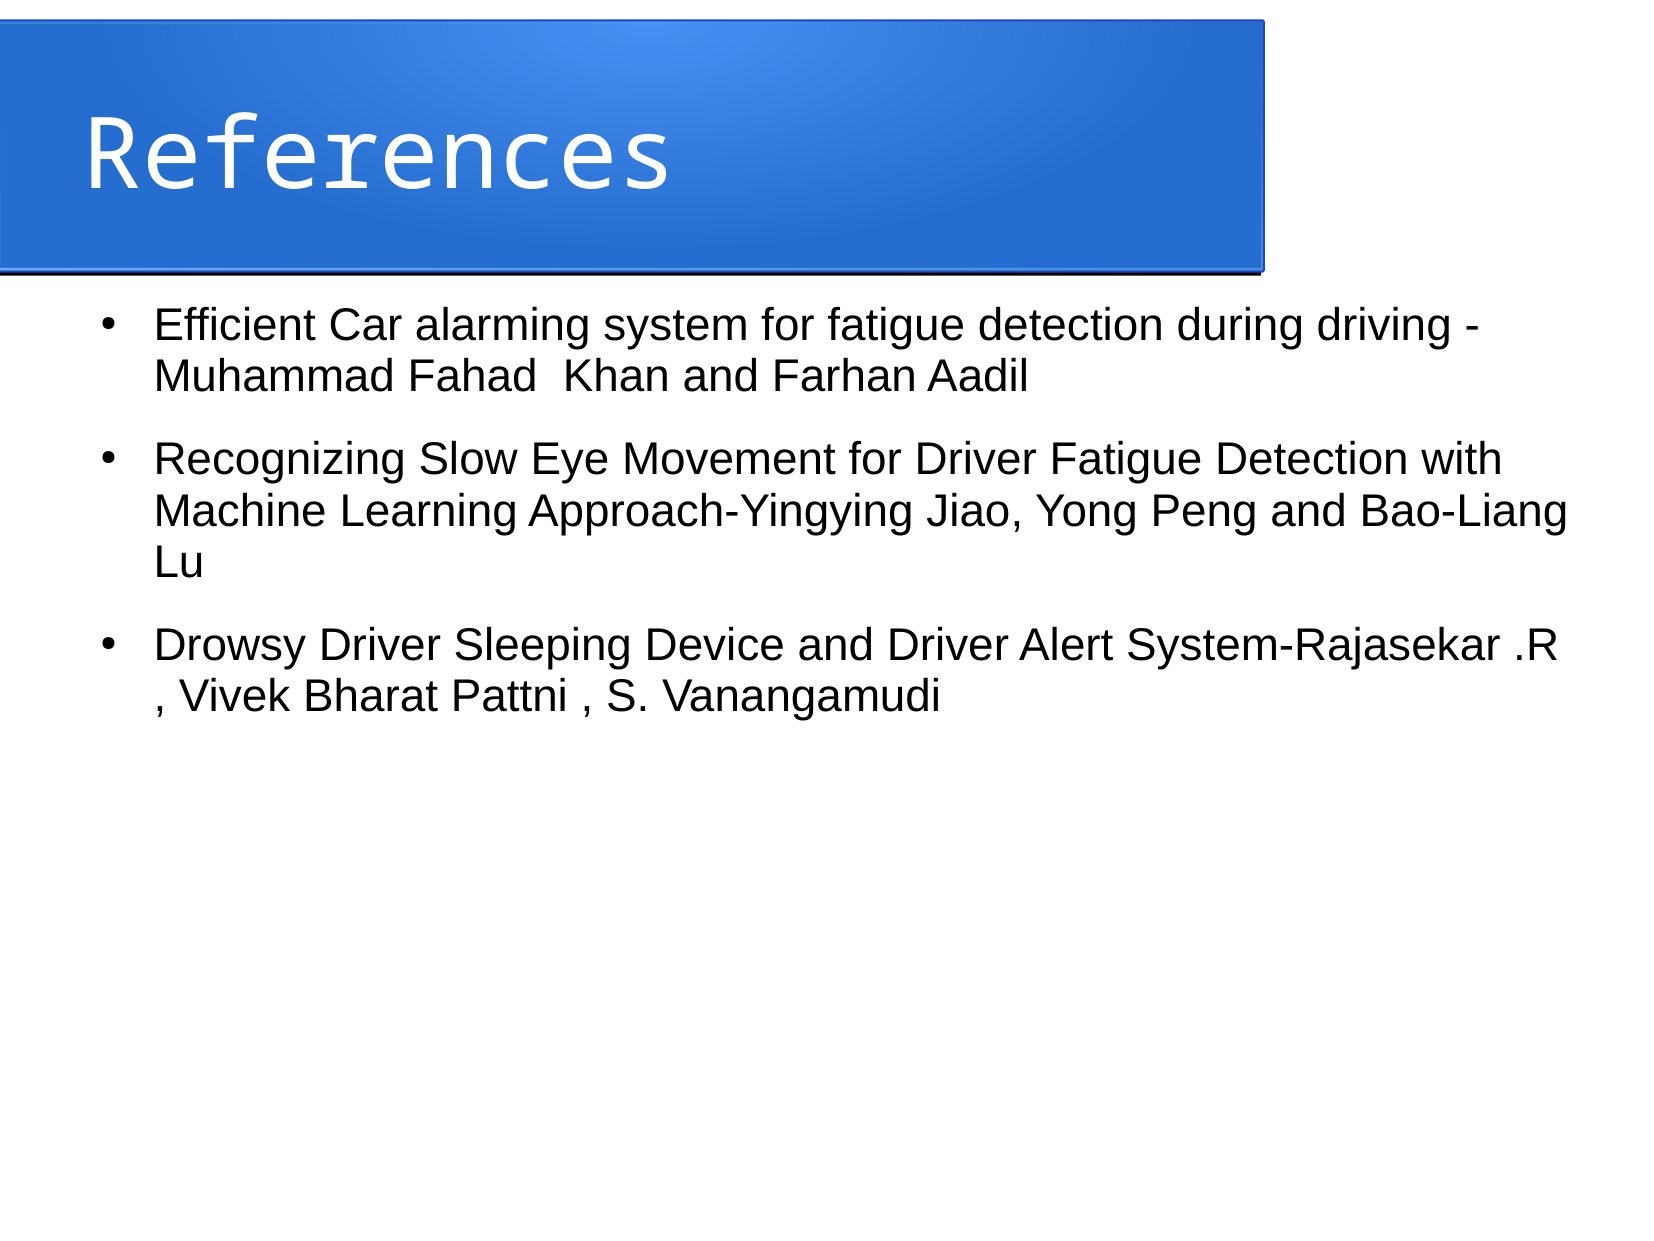

# References
Efficient Car alarming system for fatigue detection during driving -Muhammad Fahad Khan and Farhan Aadil
Recognizing Slow Eye Movement for Driver Fatigue Detection with Machine Learning Approach-Yingying Jiao, Yong Peng and Bao-Liang Lu
Drowsy Driver Sleeping Device and Driver Alert System-Rajasekar .R , Vivek Bharat Pattni , S. Vanangamudi